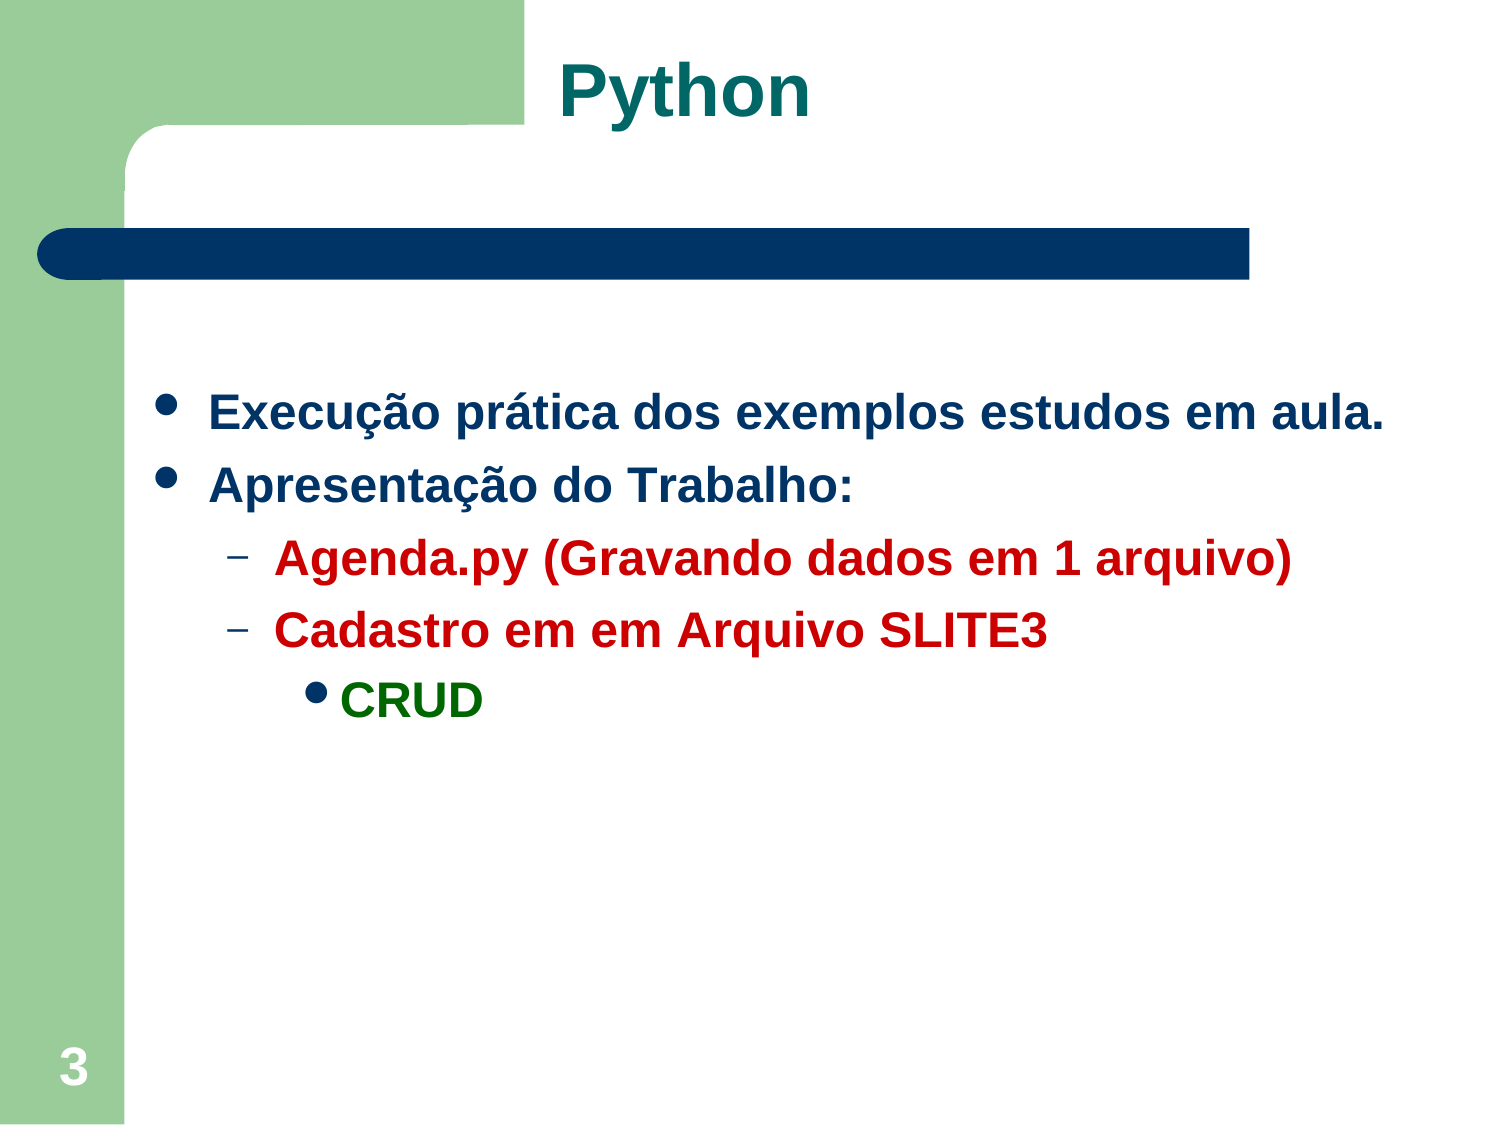

Python
Execução prática dos exemplos estudos em aula.
Apresentação do Trabalho:
Agenda.py (Gravando dados em 1 arquivo)
Cadastro em em Arquivo SLITE3
CRUD